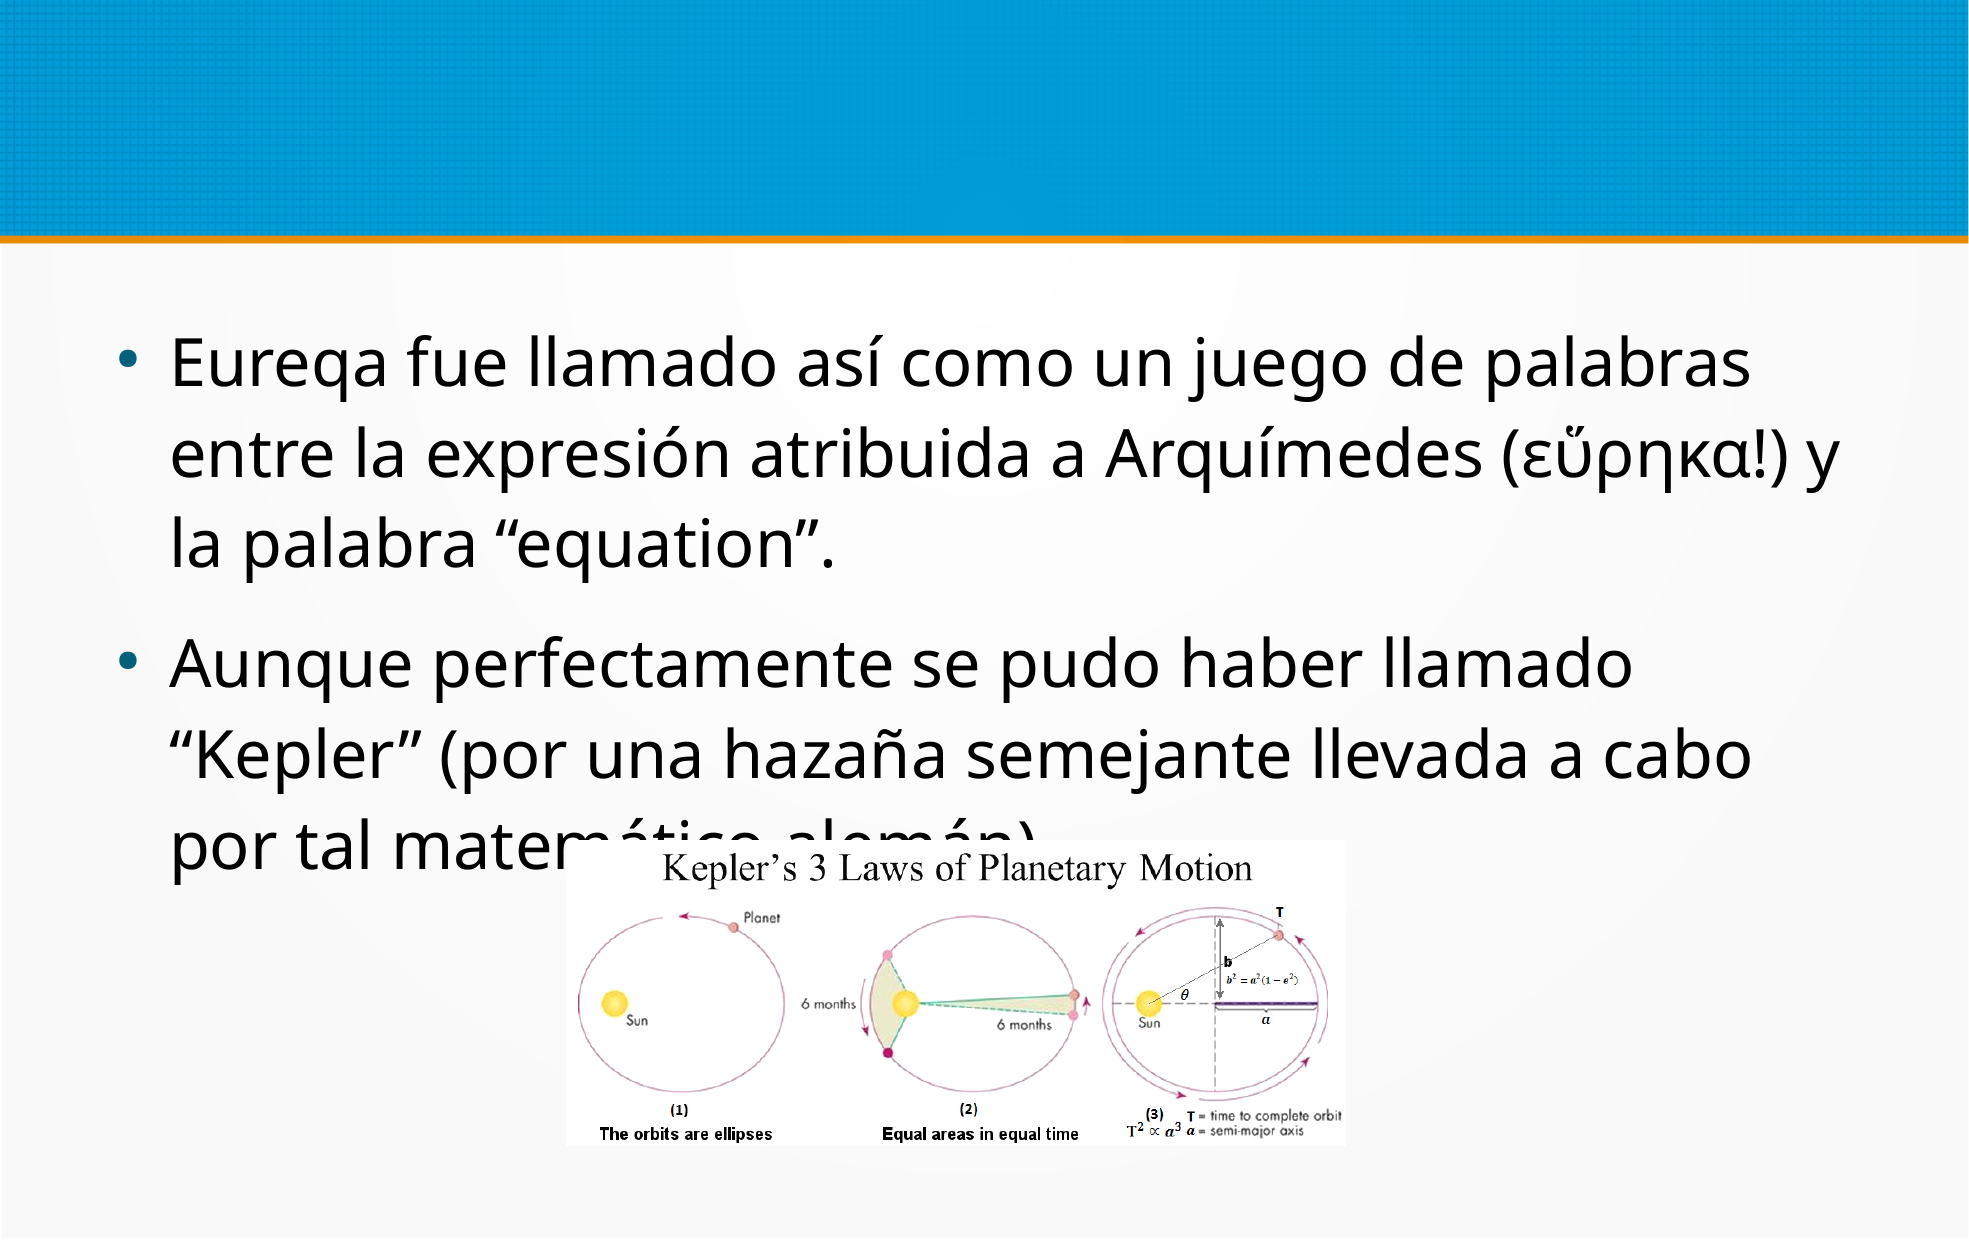

#
Eureqa fue llamado así como un juego de palabras entre la expresión atribuida a Arquímedes (εὕρηκα!) y la palabra “equation”.
Aunque perfectamente se pudo haber llamado “Kepler” (por una hazaña semejante llevada a cabo por tal matemático alemán).